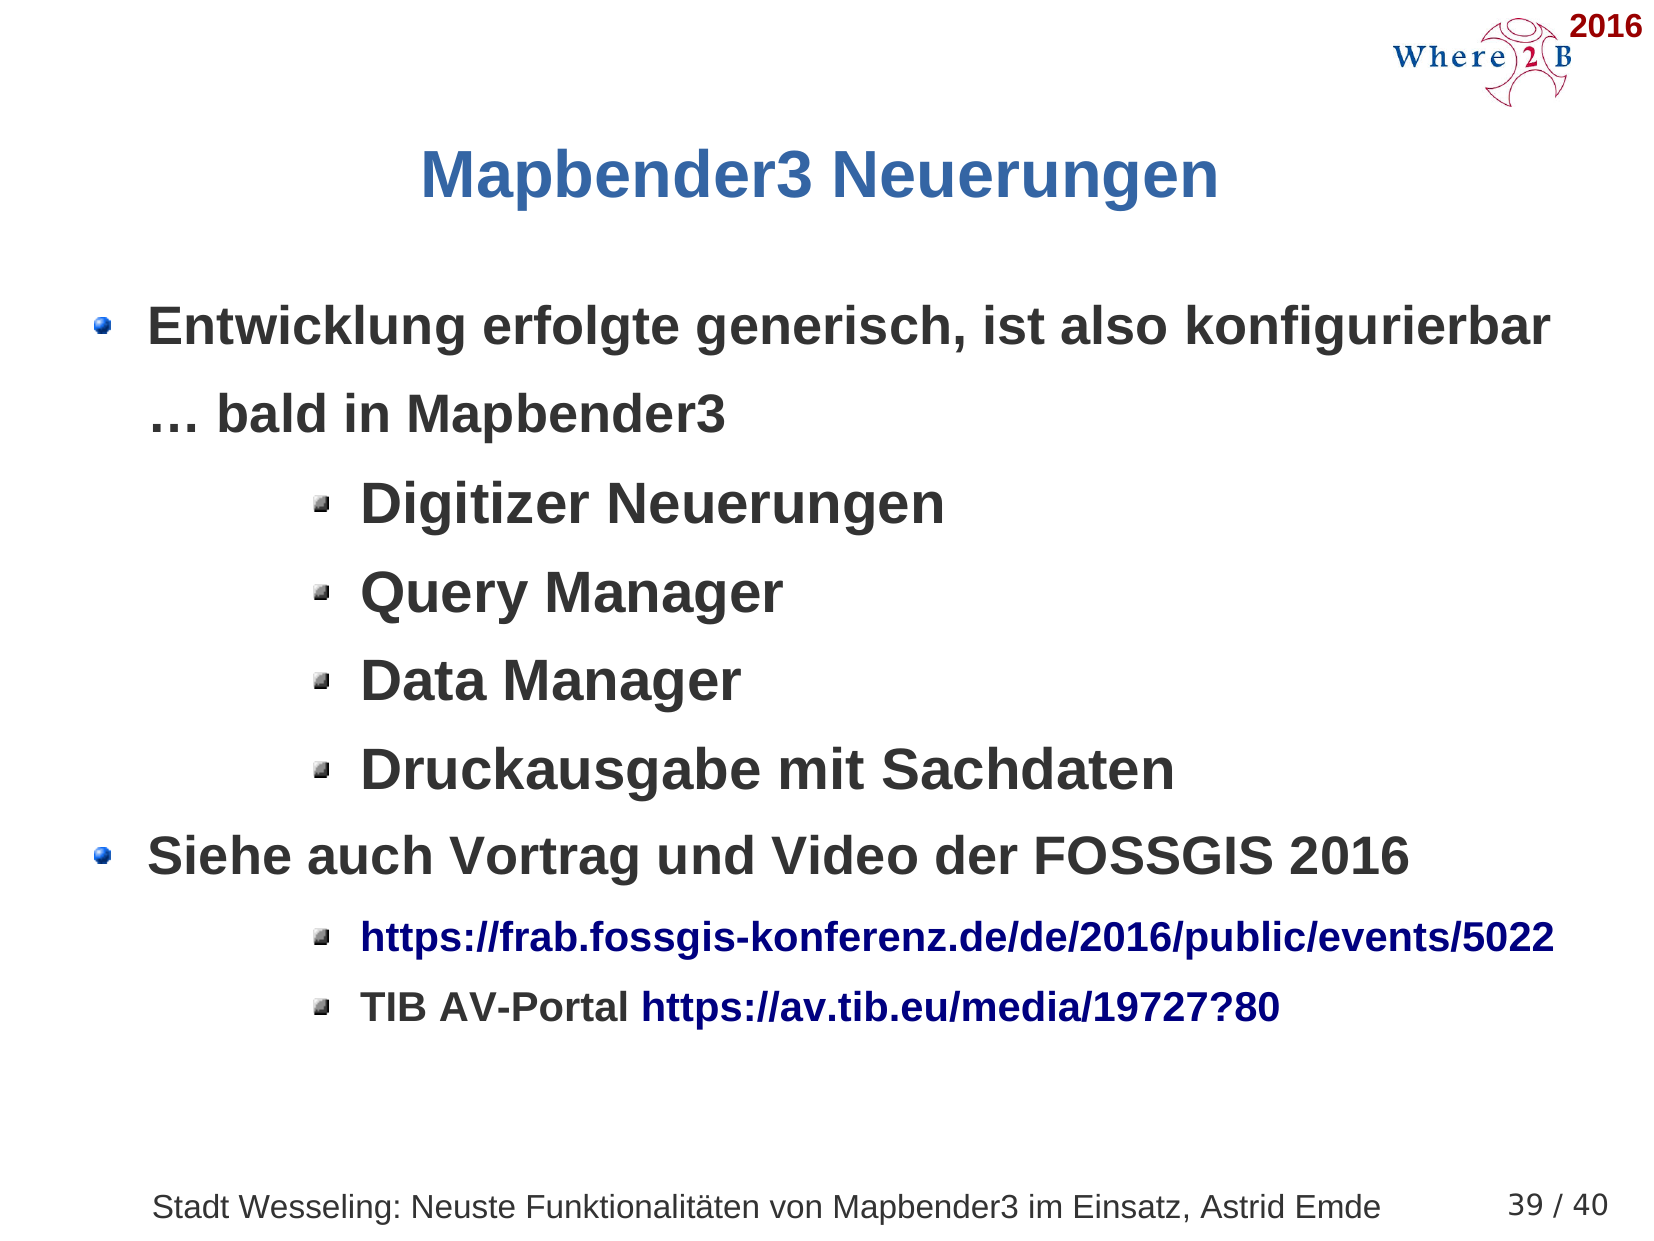

# Mapbender3 Neuerungen
Entwicklung erfolgte generisch, ist also konfigurierbar
… bald in Mapbender3
Digitizer Neuerungen
Query Manager
Data Manager
Druckausgabe mit Sachdaten
Siehe auch Vortrag und Video der FOSSGIS 2016
https://frab.fossgis-konferenz.de/de/2016/public/events/5022
TIB AV-Portal https://av.tib.eu/media/19727?80